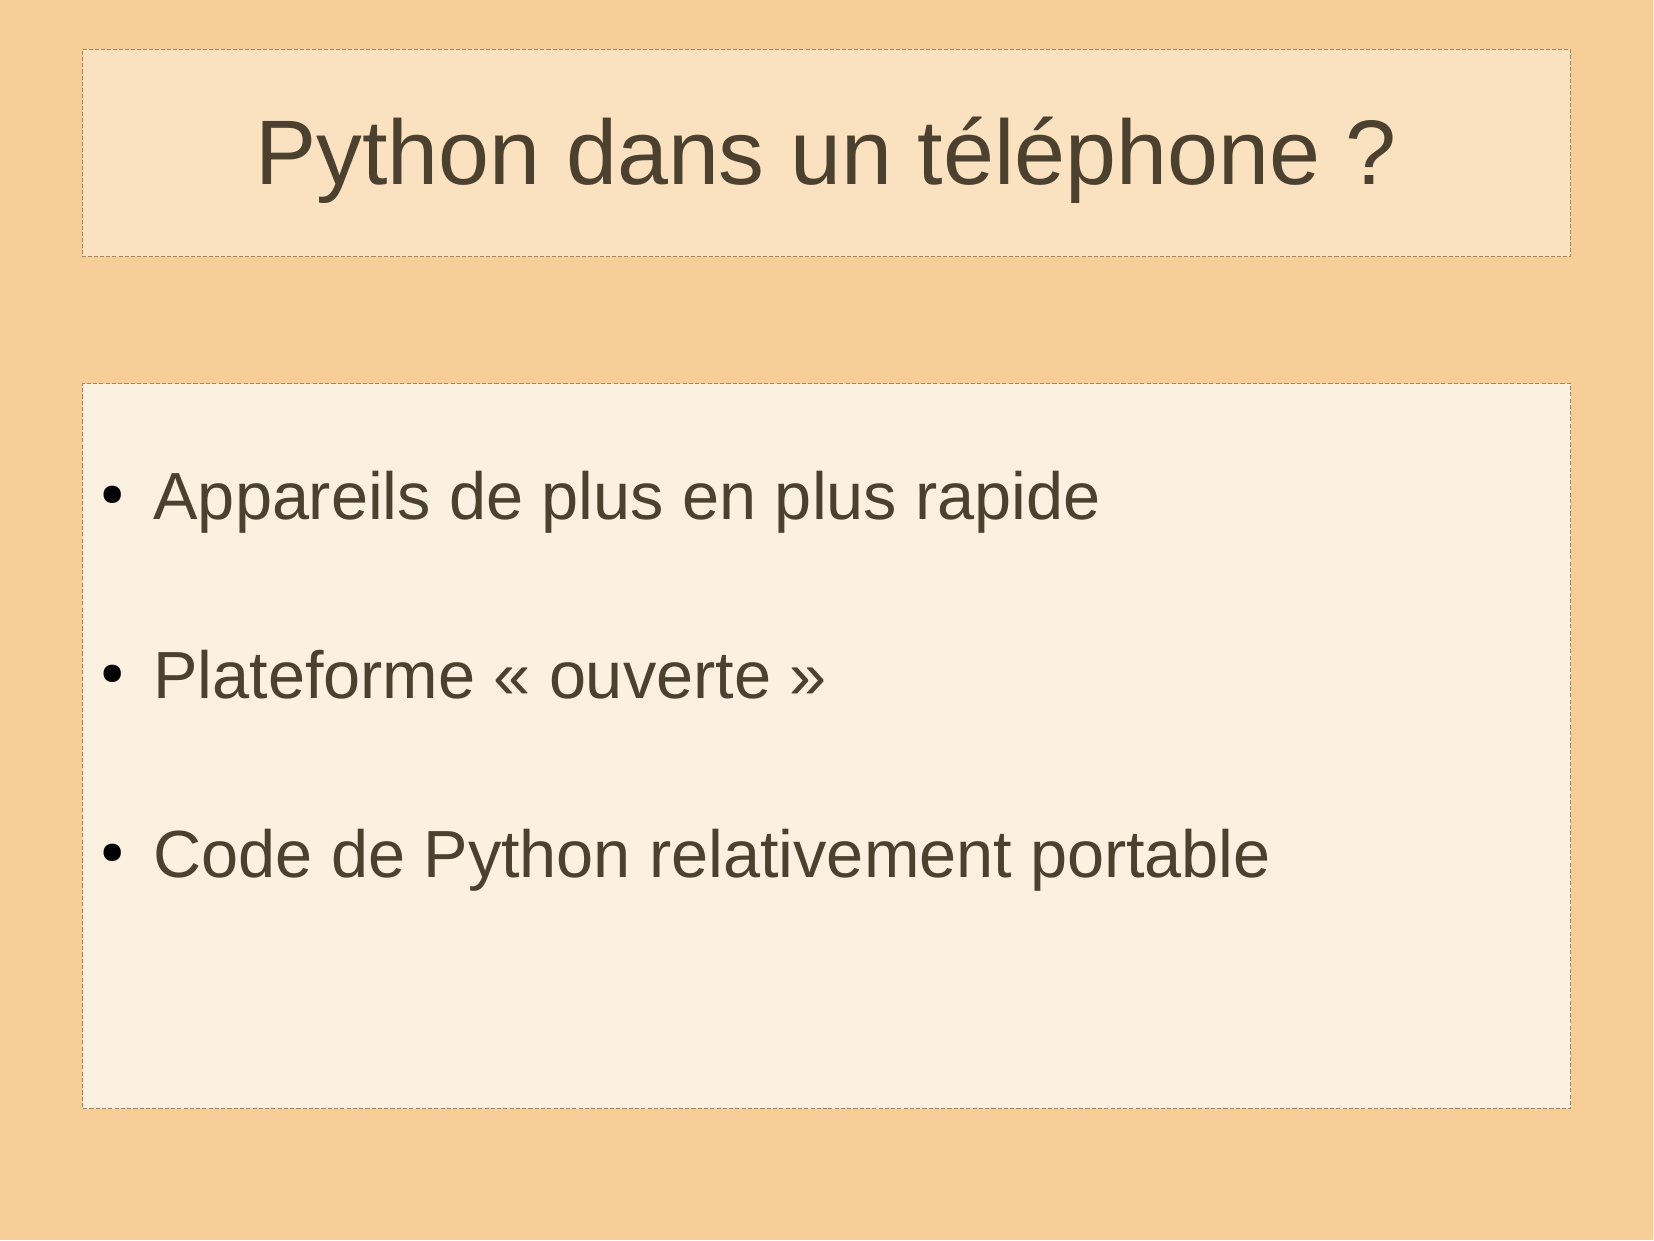

# Python dans un téléphone ?
Appareils de plus en plus rapide
Plateforme « ouverte »
Code de Python relativement portable